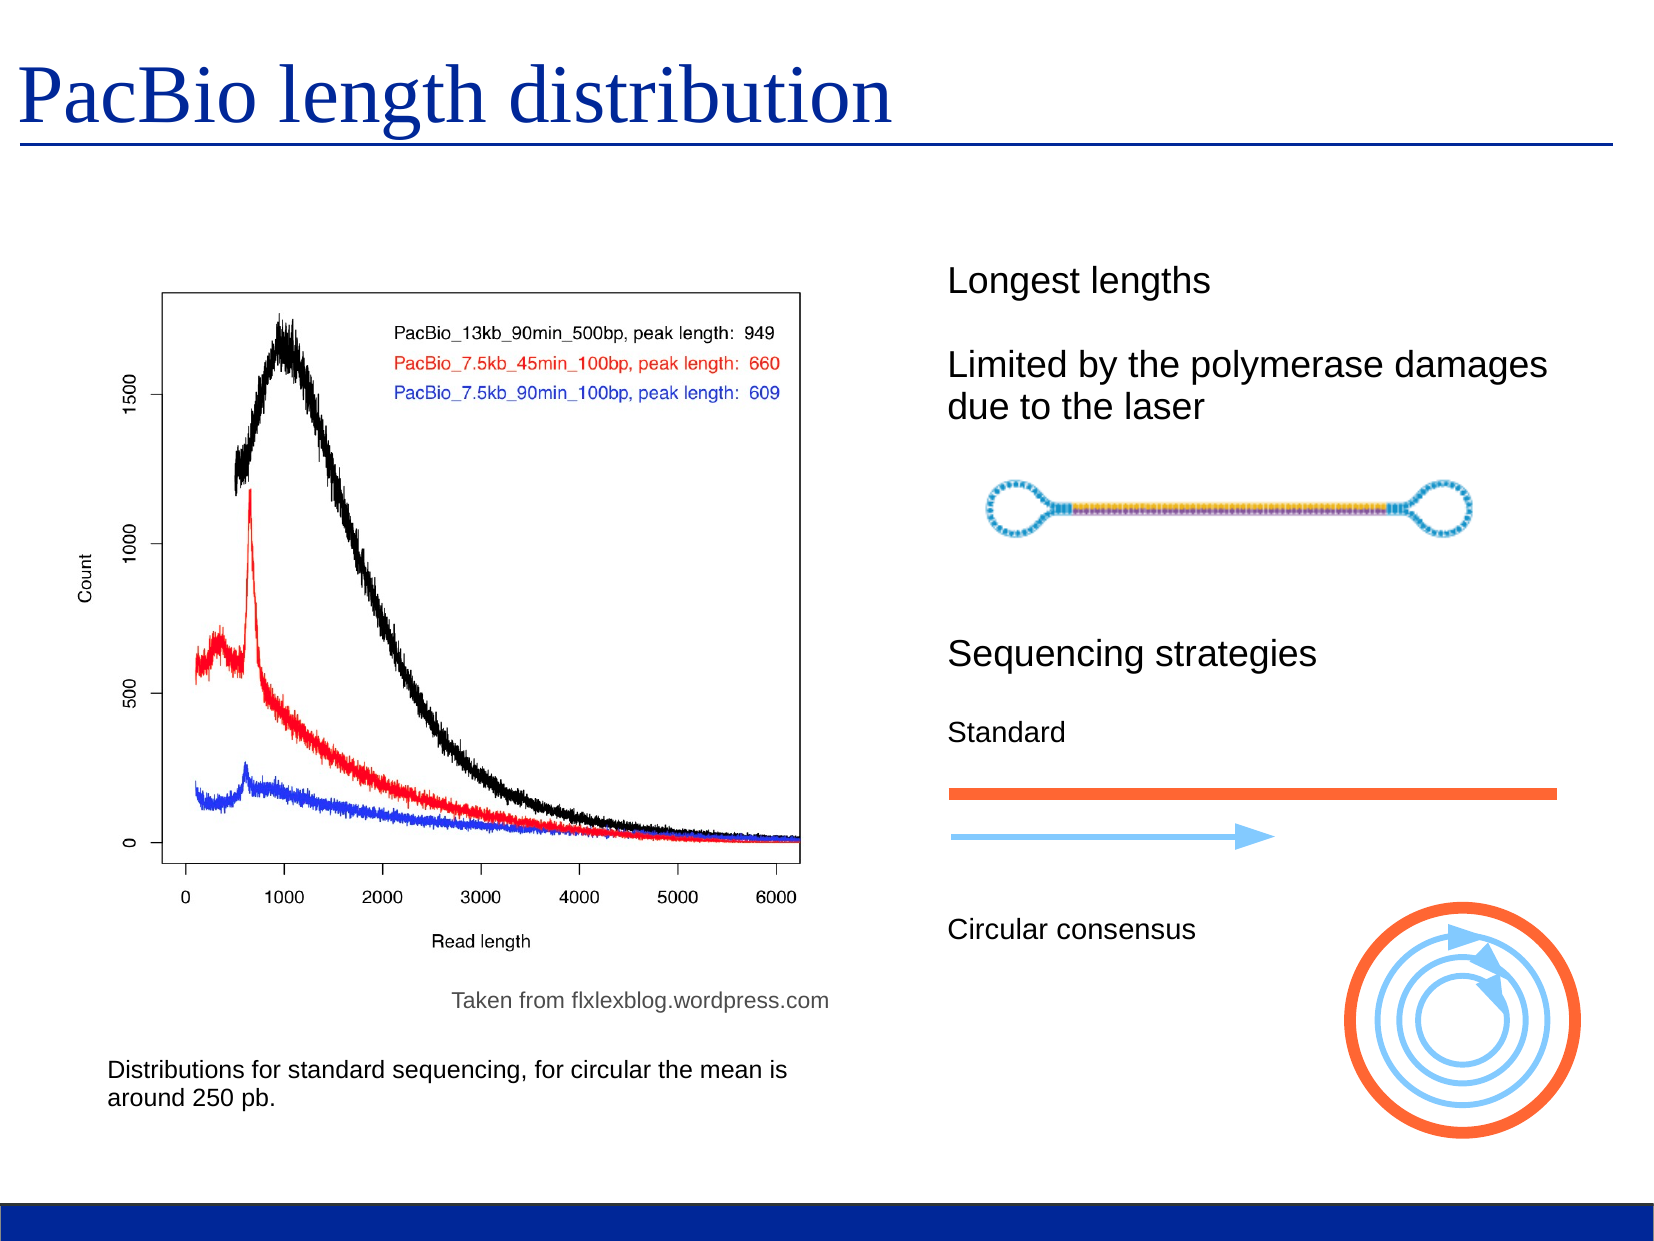

# PacBio length distribution
Longest lengths
Limited by the polymerase damages
due to the laser
Sequencing strategies
Standard
Circular consensus
Taken from flxlexblog.wordpress.com
Distributions for standard sequencing, for circular the mean is
around 250 pb.